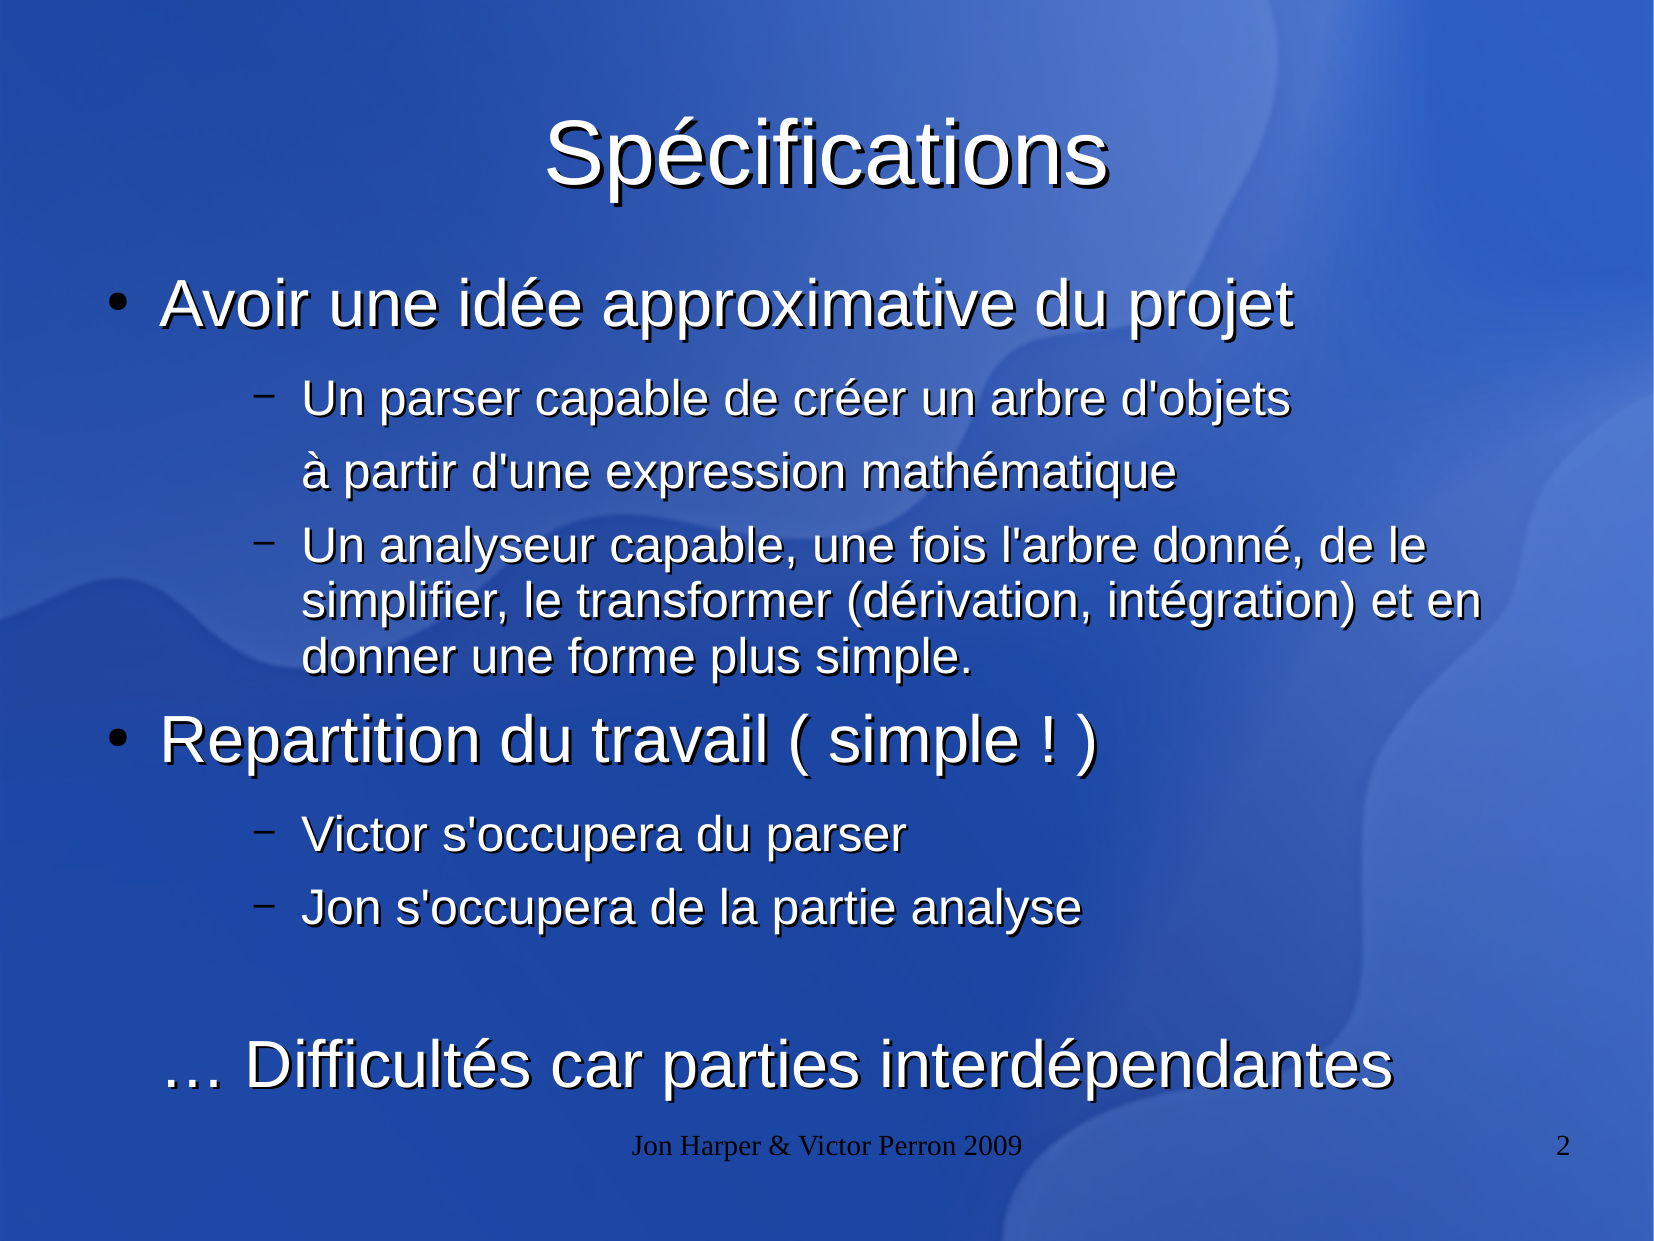

# Spécifications
Avoir une idée approximative du projet
Un parser capable de créer un arbre d'objets
à partir d'une expression mathématique
Un analyseur capable, une fois l'arbre donné, de le simplifier, le transformer (dérivation, intégration) et en donner une forme plus simple.
Repartition du travail ( simple ! )
Victor s'occupera du parser
Jon s'occupera de la partie analyse
… Difficultés car parties interdépendantes
Jon Harper & Victor Perron 2009
2